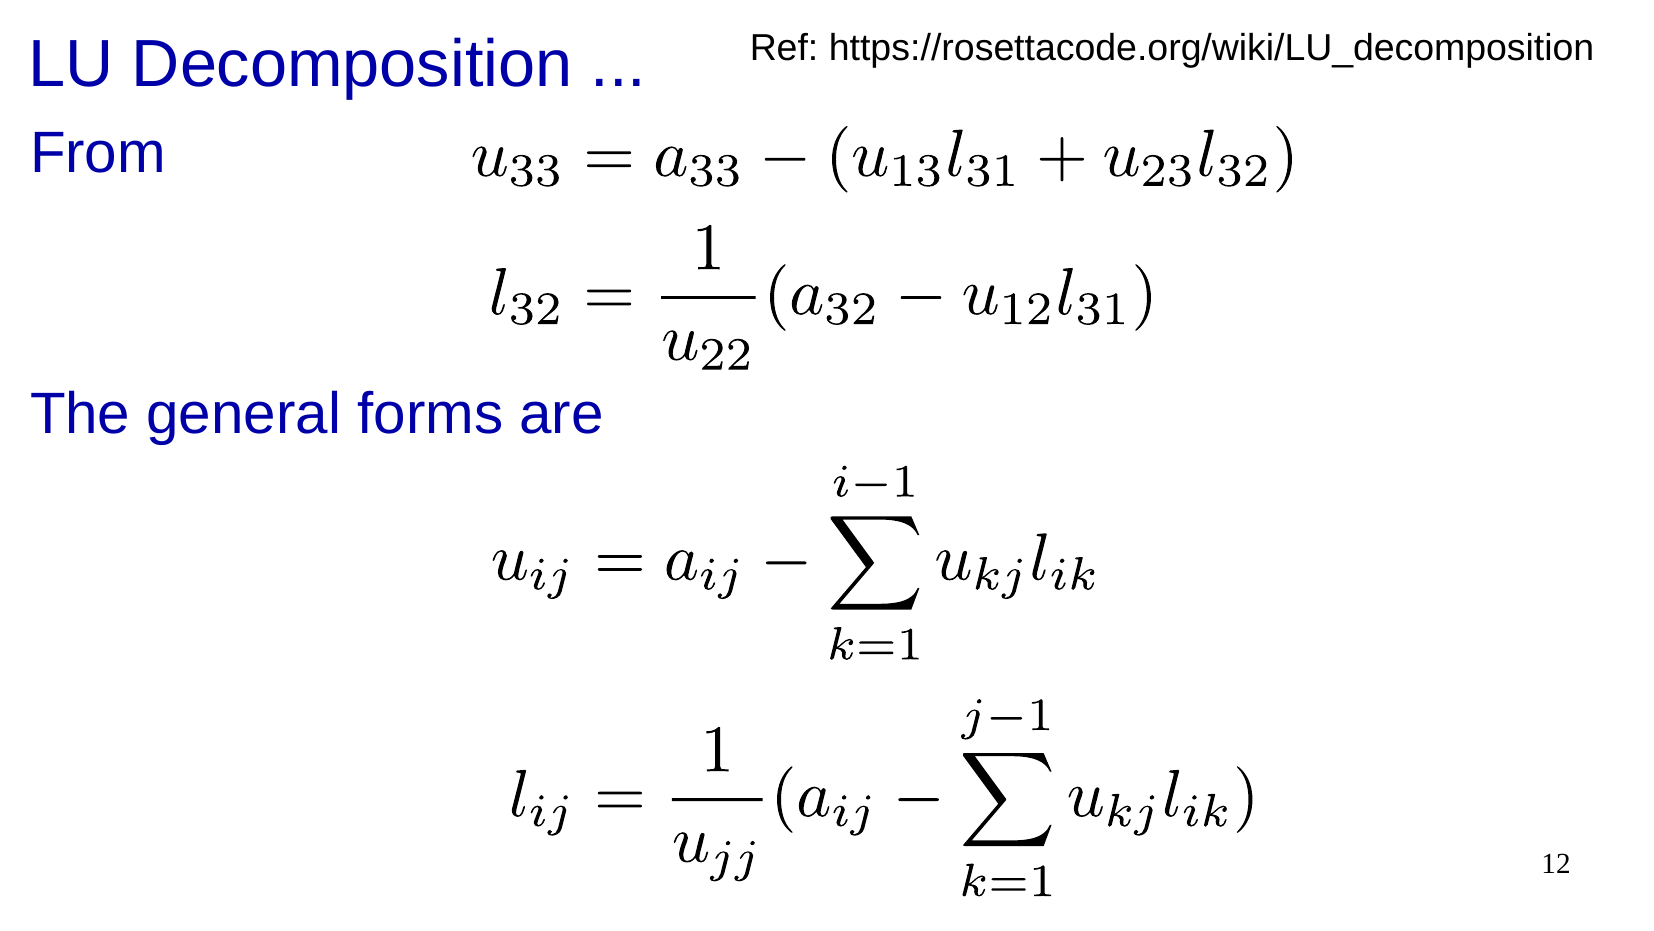

Ref: https://rosettacode.org/wiki/LU_decomposition
# LU Decomposition ...
From
The general forms are
12